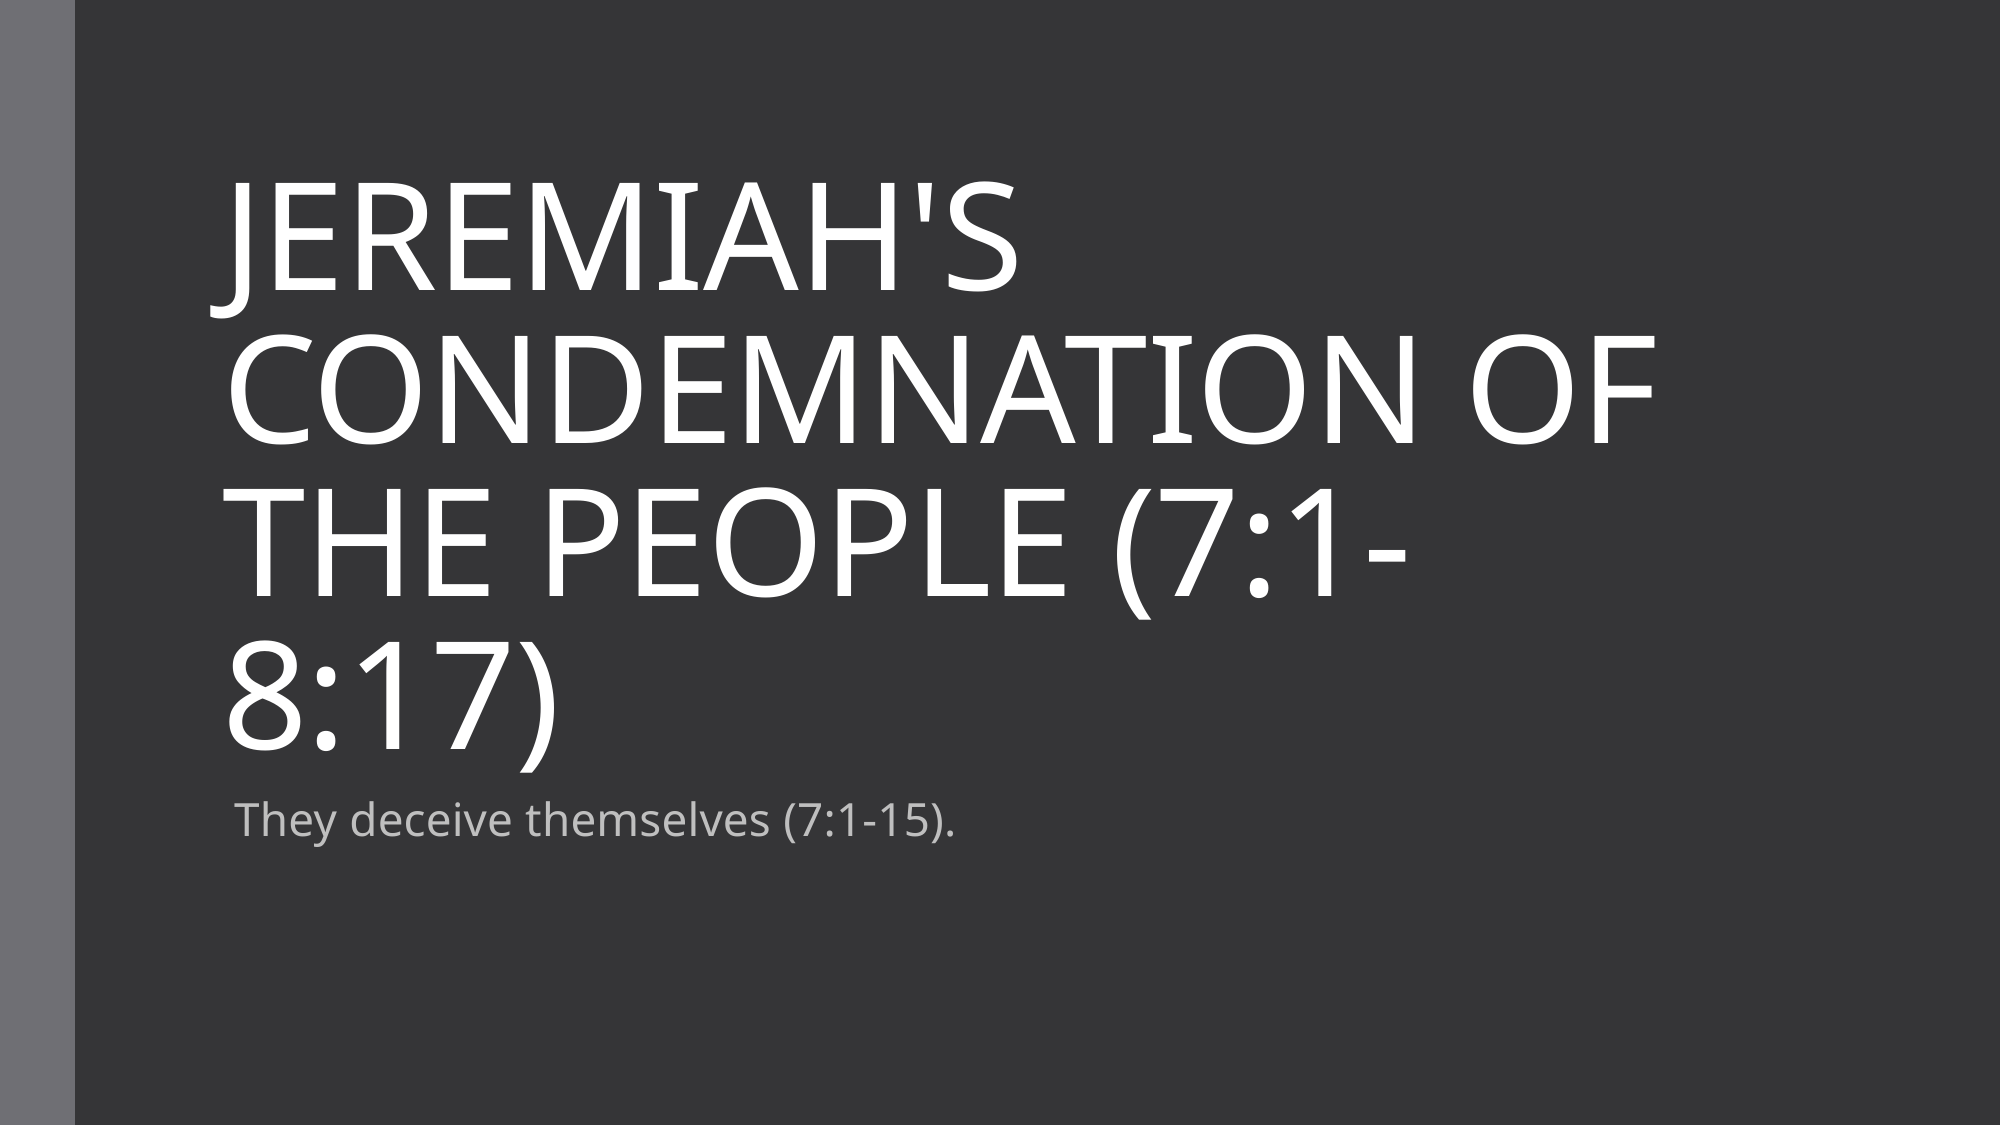

# JEREMIAH'S CONDEMNATION OF THE PEOPLE (7:1-8:17)
 They deceive themselves (7:1-15).